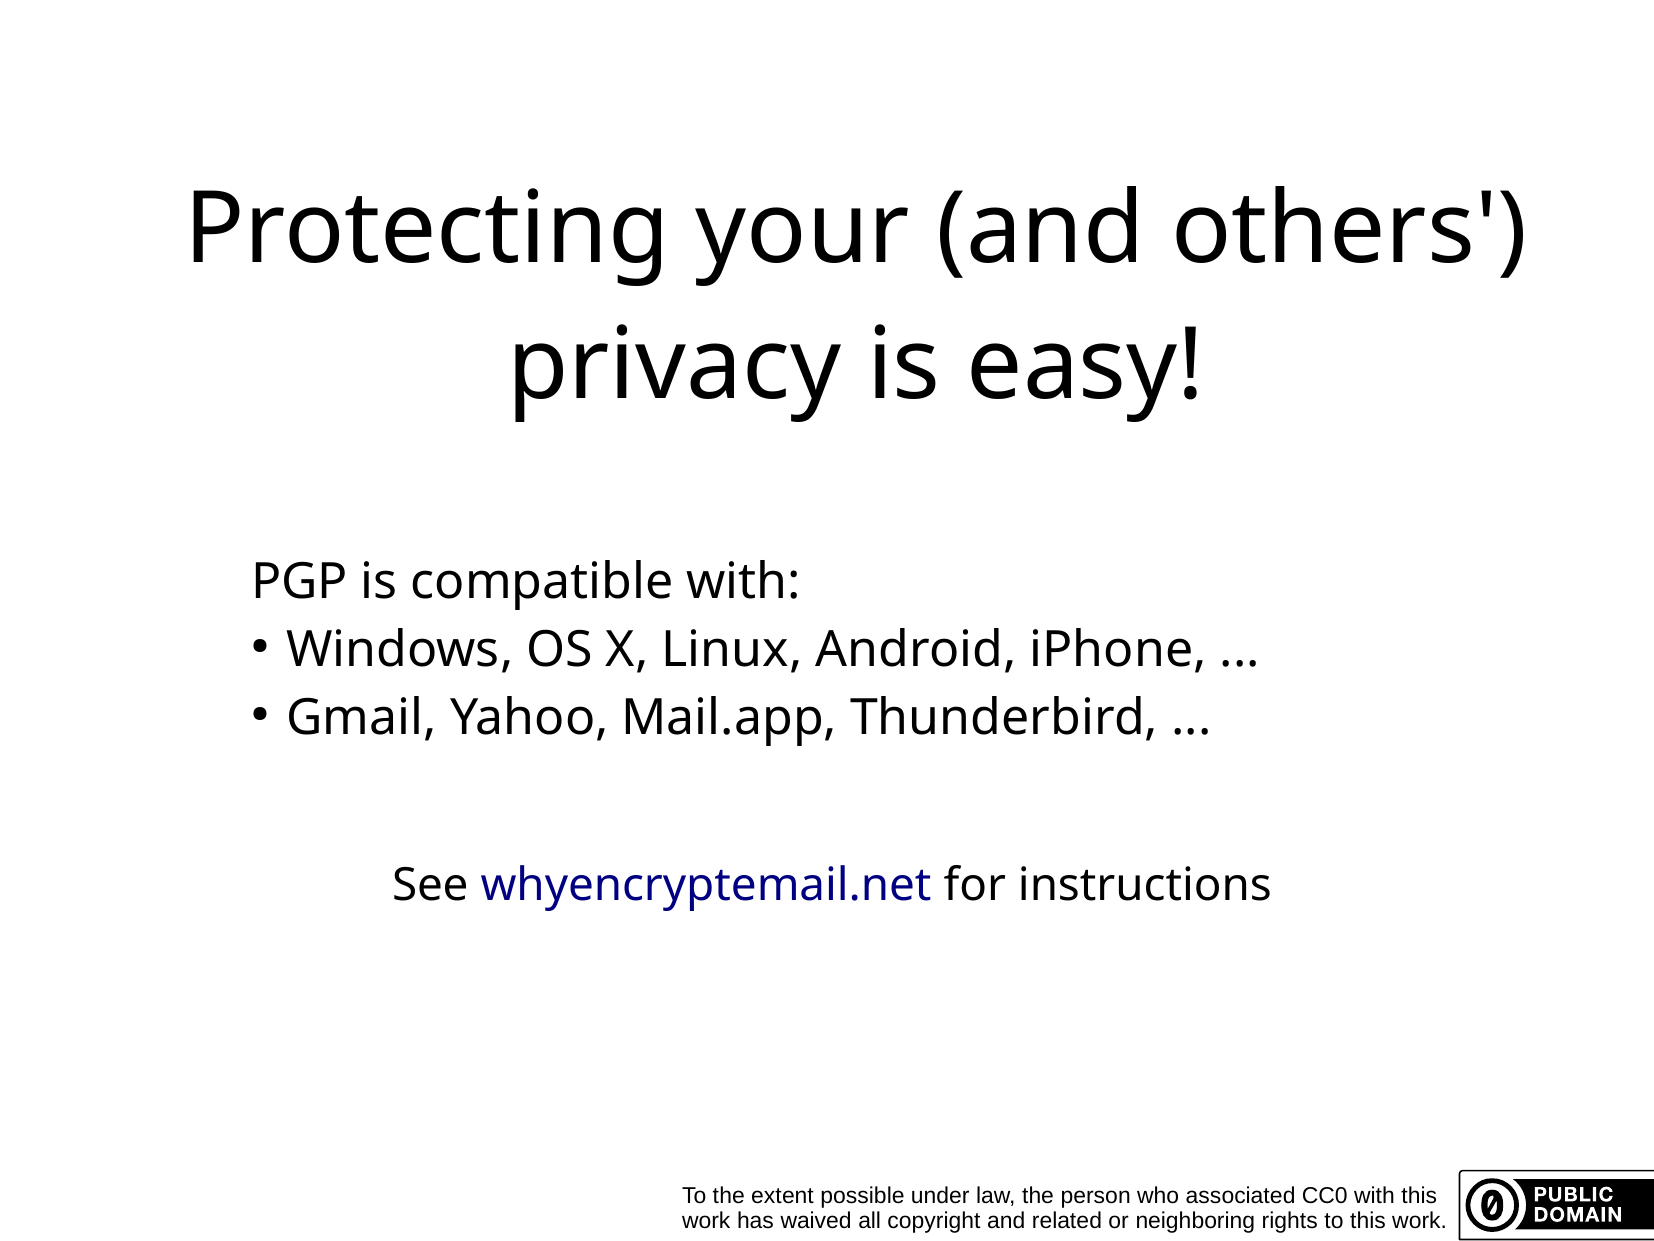

Protecting your (and others') privacy is easy!
PGP is compatible with:
Windows, OS X, Linux, Android, iPhone, ...
Gmail, Yahoo, Mail.app, Thunderbird, ...
See whyencryptemail.net for instructions
To the extent possible under law, the person who associated CC0 with this work has waived all copyright and related or neighboring rights to this work.